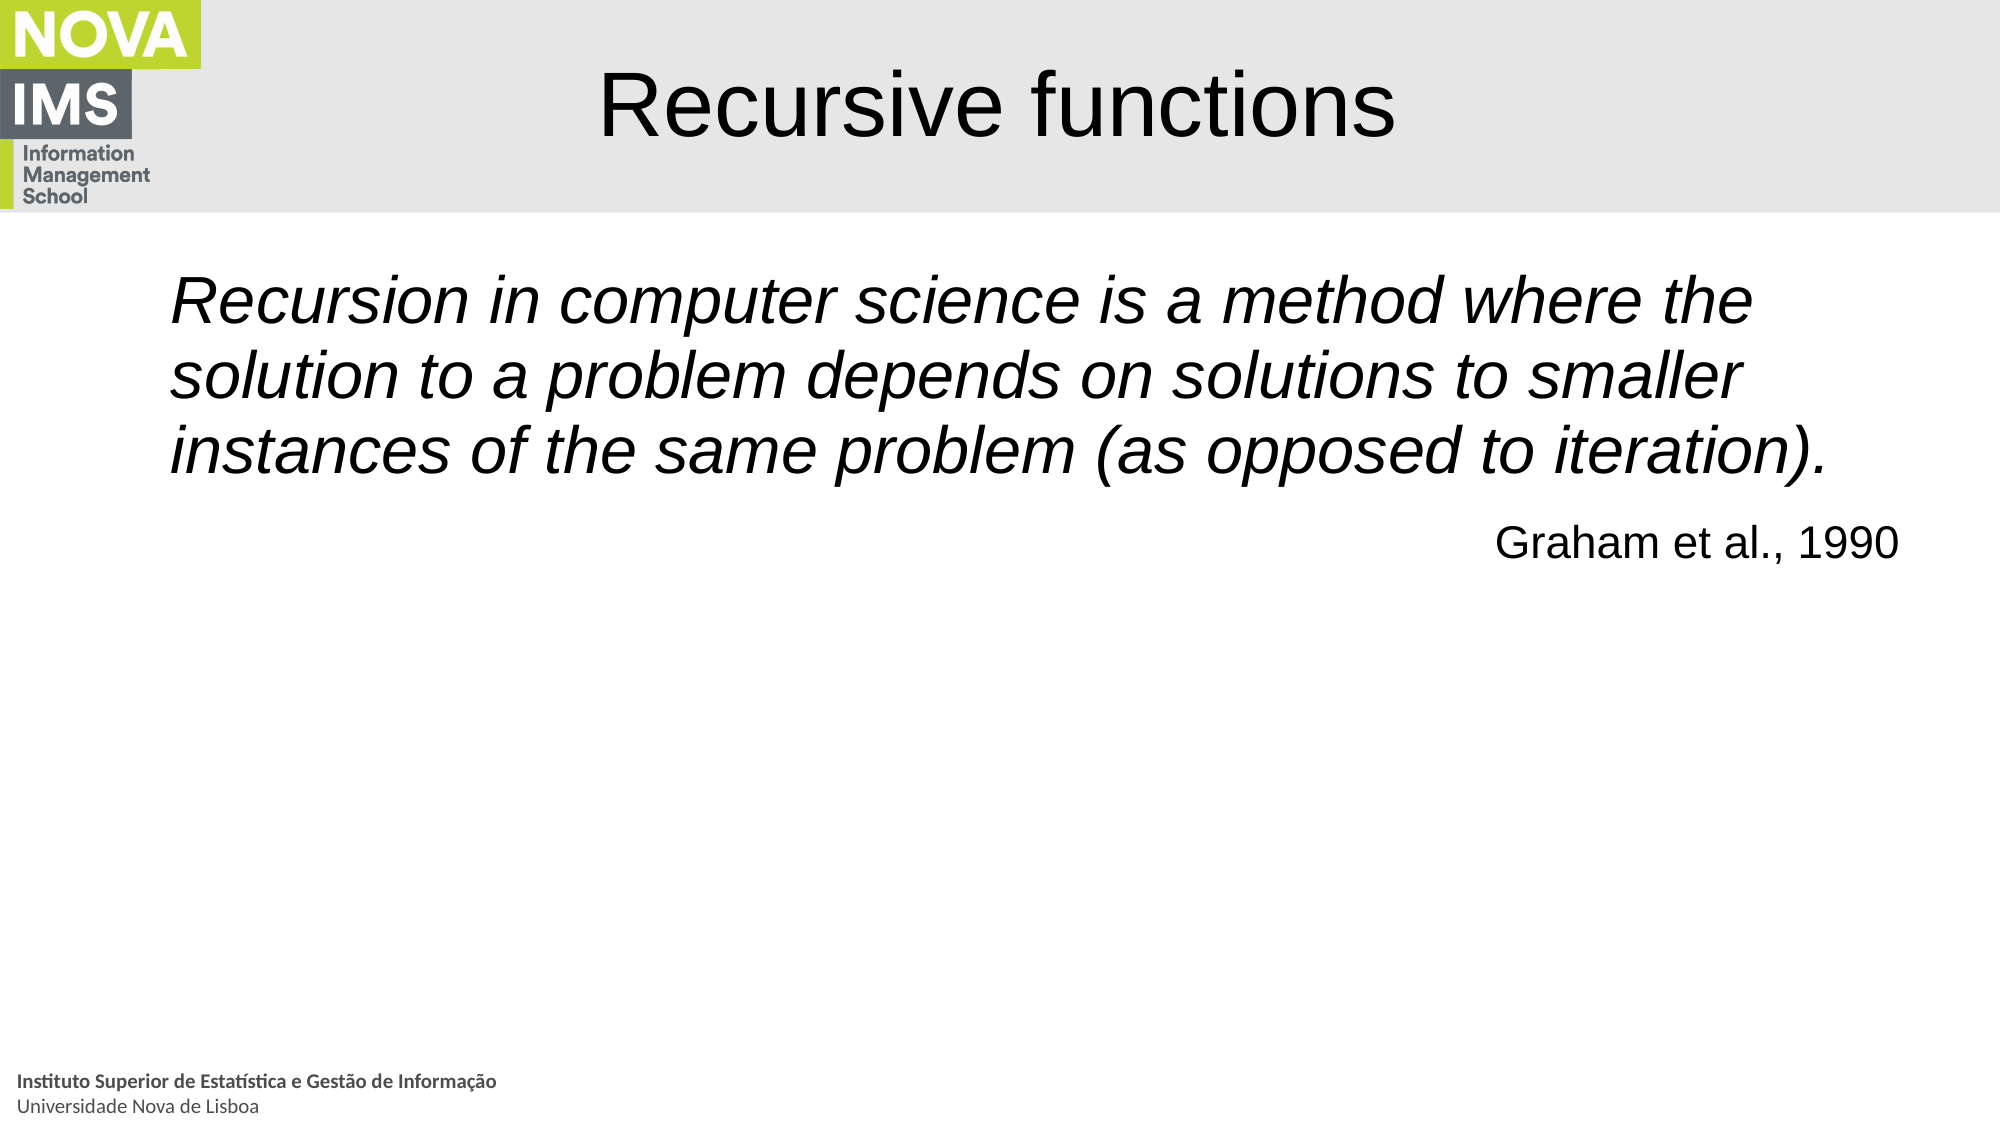

# Recursive functions
Recursion in computer science is a method where the solution to a problem depends on solutions to smaller instances of the same problem (as opposed to iteration).
Graham et al., 1990